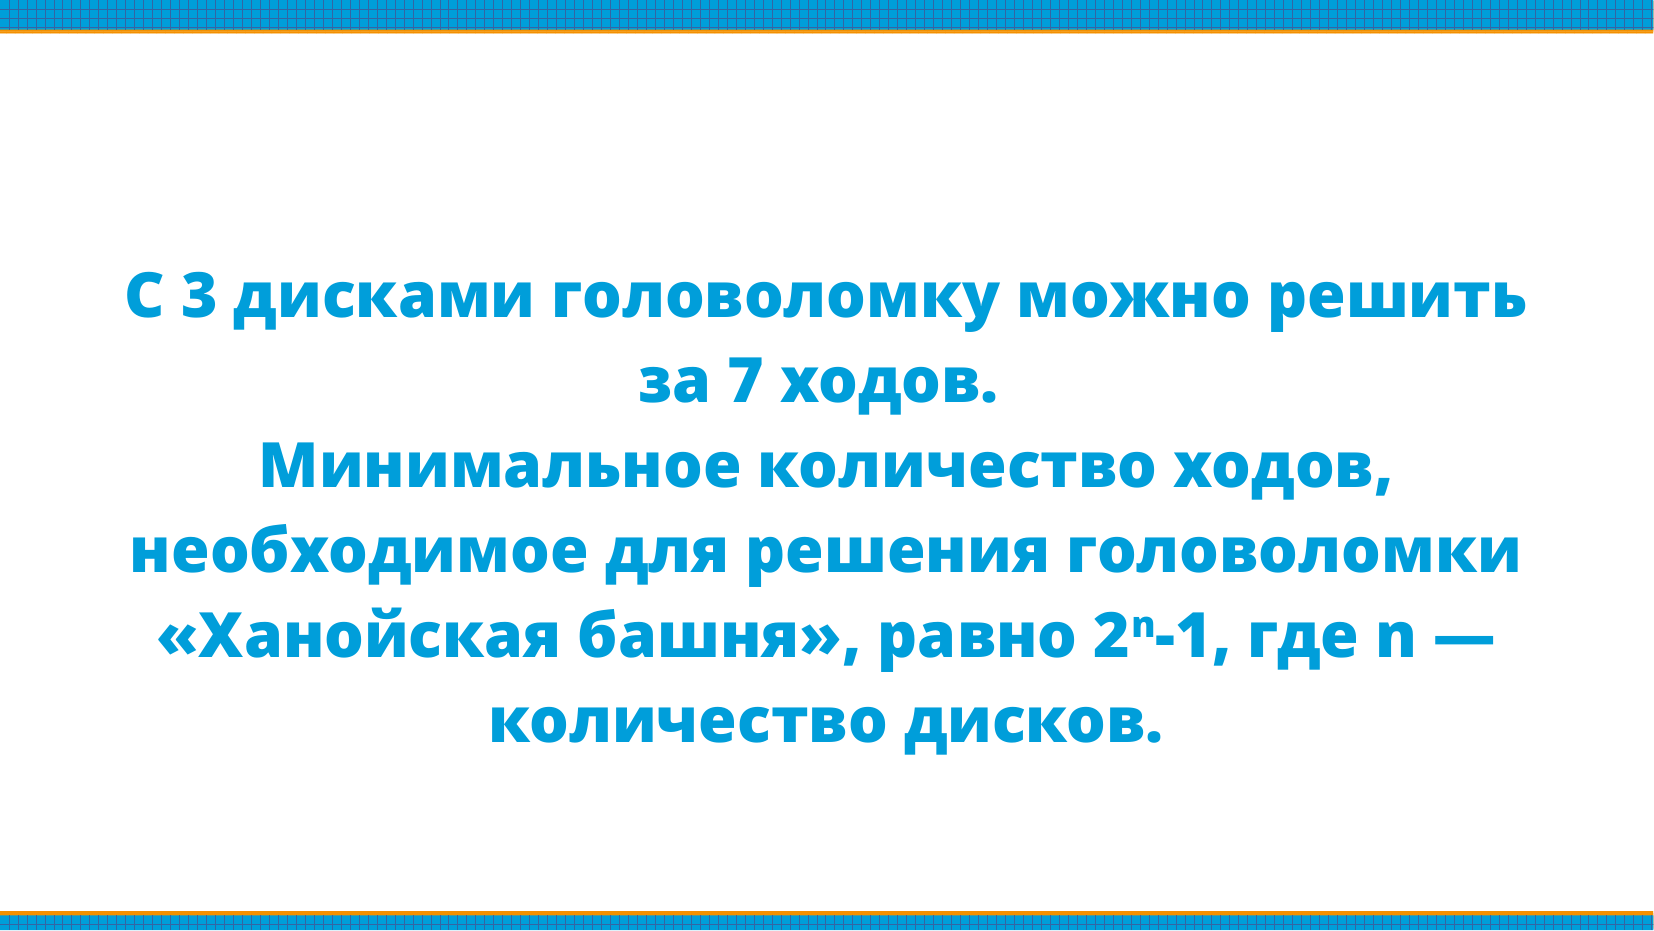

# С 3 дисками головоломку можно решить за 7 ходов.
Минимальное количество ходов, необходимое для решения головоломки «Ханойская башня», равно 2n-1, где n — количество дисков.